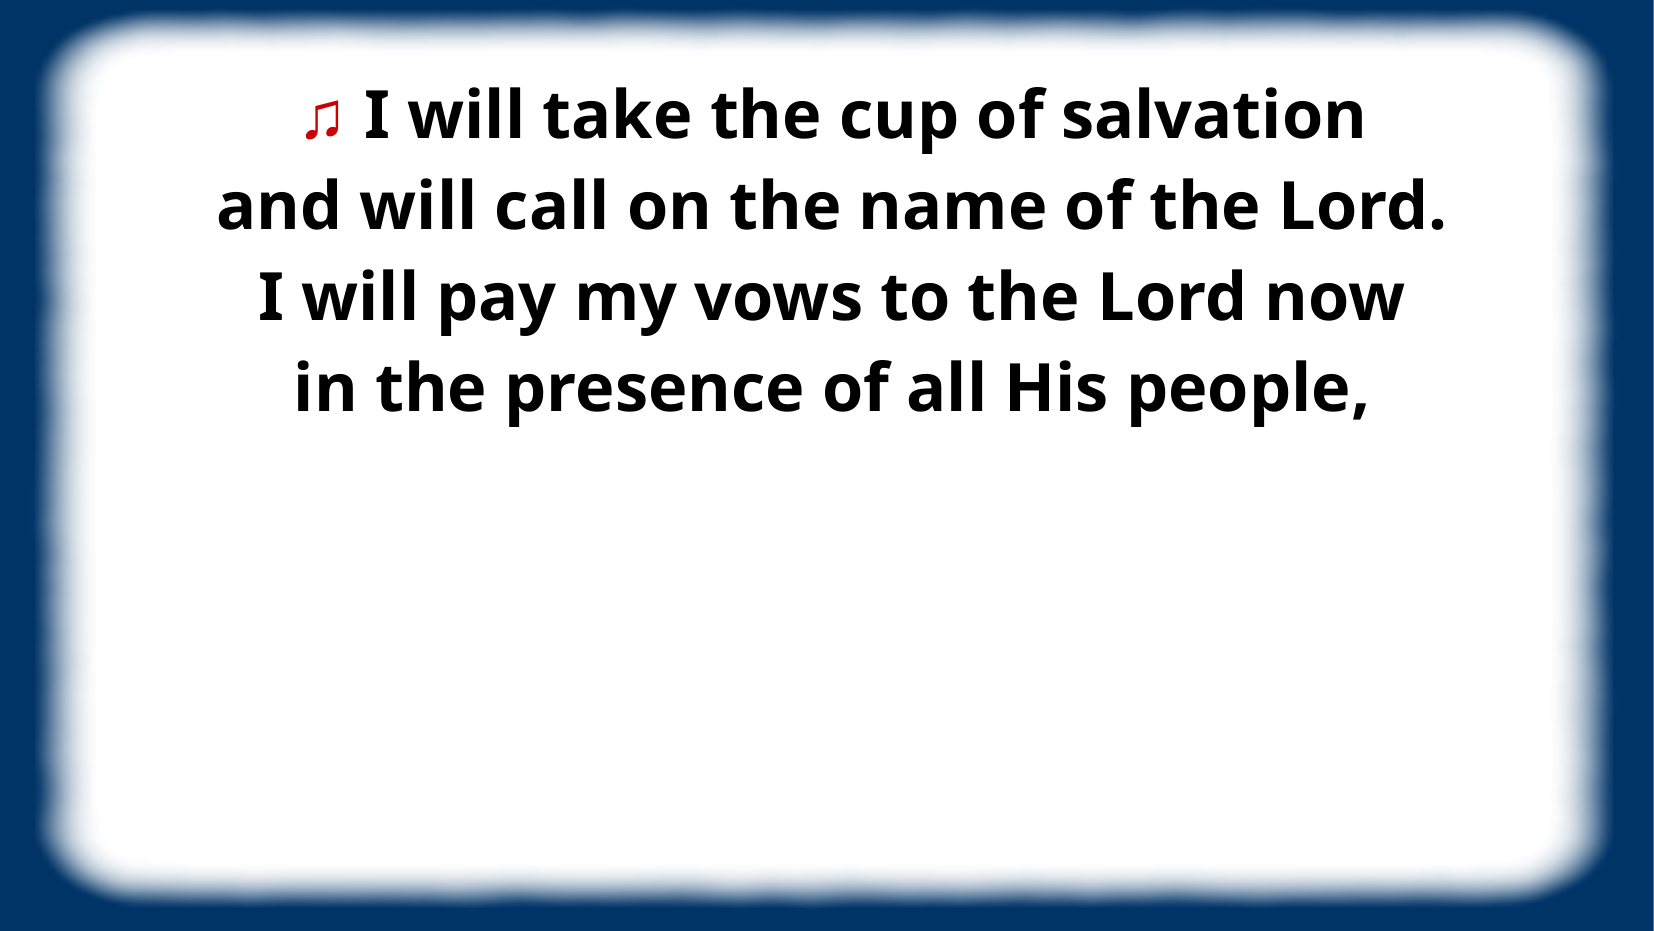

♫ I will take the cup of salvation
and will call on the name of the Lord.
I will pay my vows to the Lord now
in the presence of all His people,